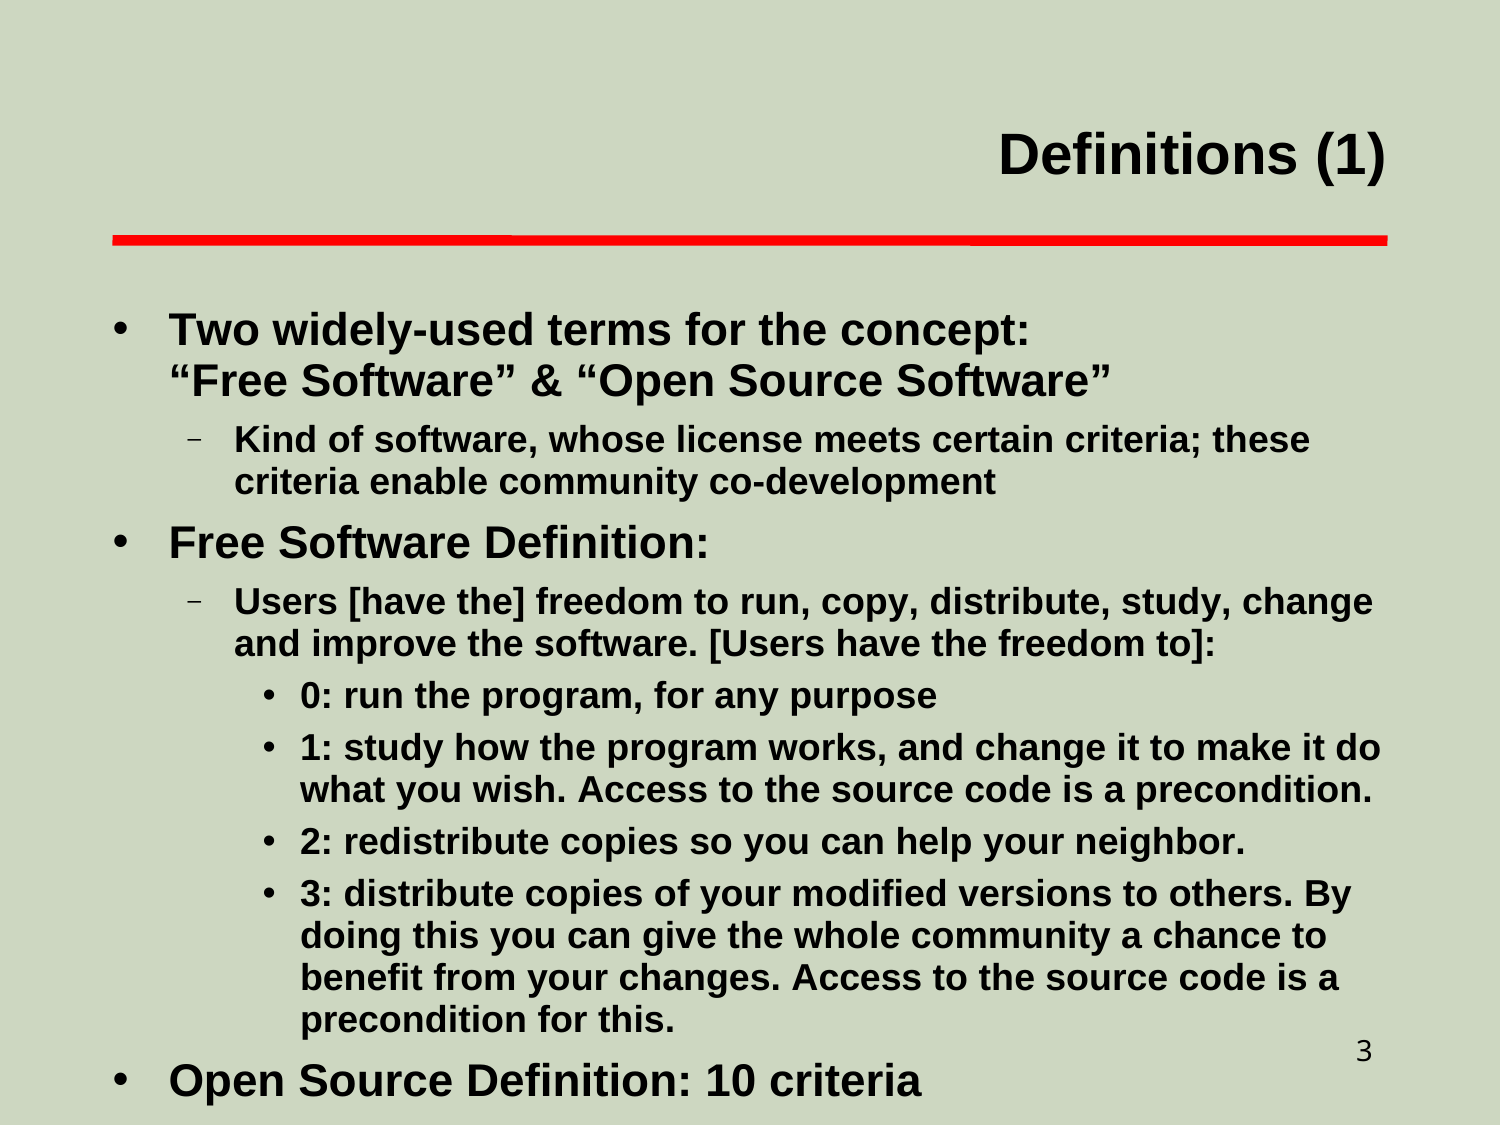

# Definitions (1)
Two widely-used terms for the concept:
“Free Software” & “Open Source Software”
Kind of software, whose license meets certain criteria; these criteria enable community co-development
Free Software Definition:
Users [have the] freedom to run, copy, distribute, study, change and improve the software. [Users have the freedom to]:
0: run the program, for any purpose
1: study how the program works, and change it to make it do what you wish. Access to the source code is a precondition.
2: redistribute copies so you can help your neighbor.
3: distribute copies of your modified versions to others. By doing this you can give the whole community a chance to benefit from your changes. Access to the source code is a precondition for this.
Open Source Definition: 10 criteria